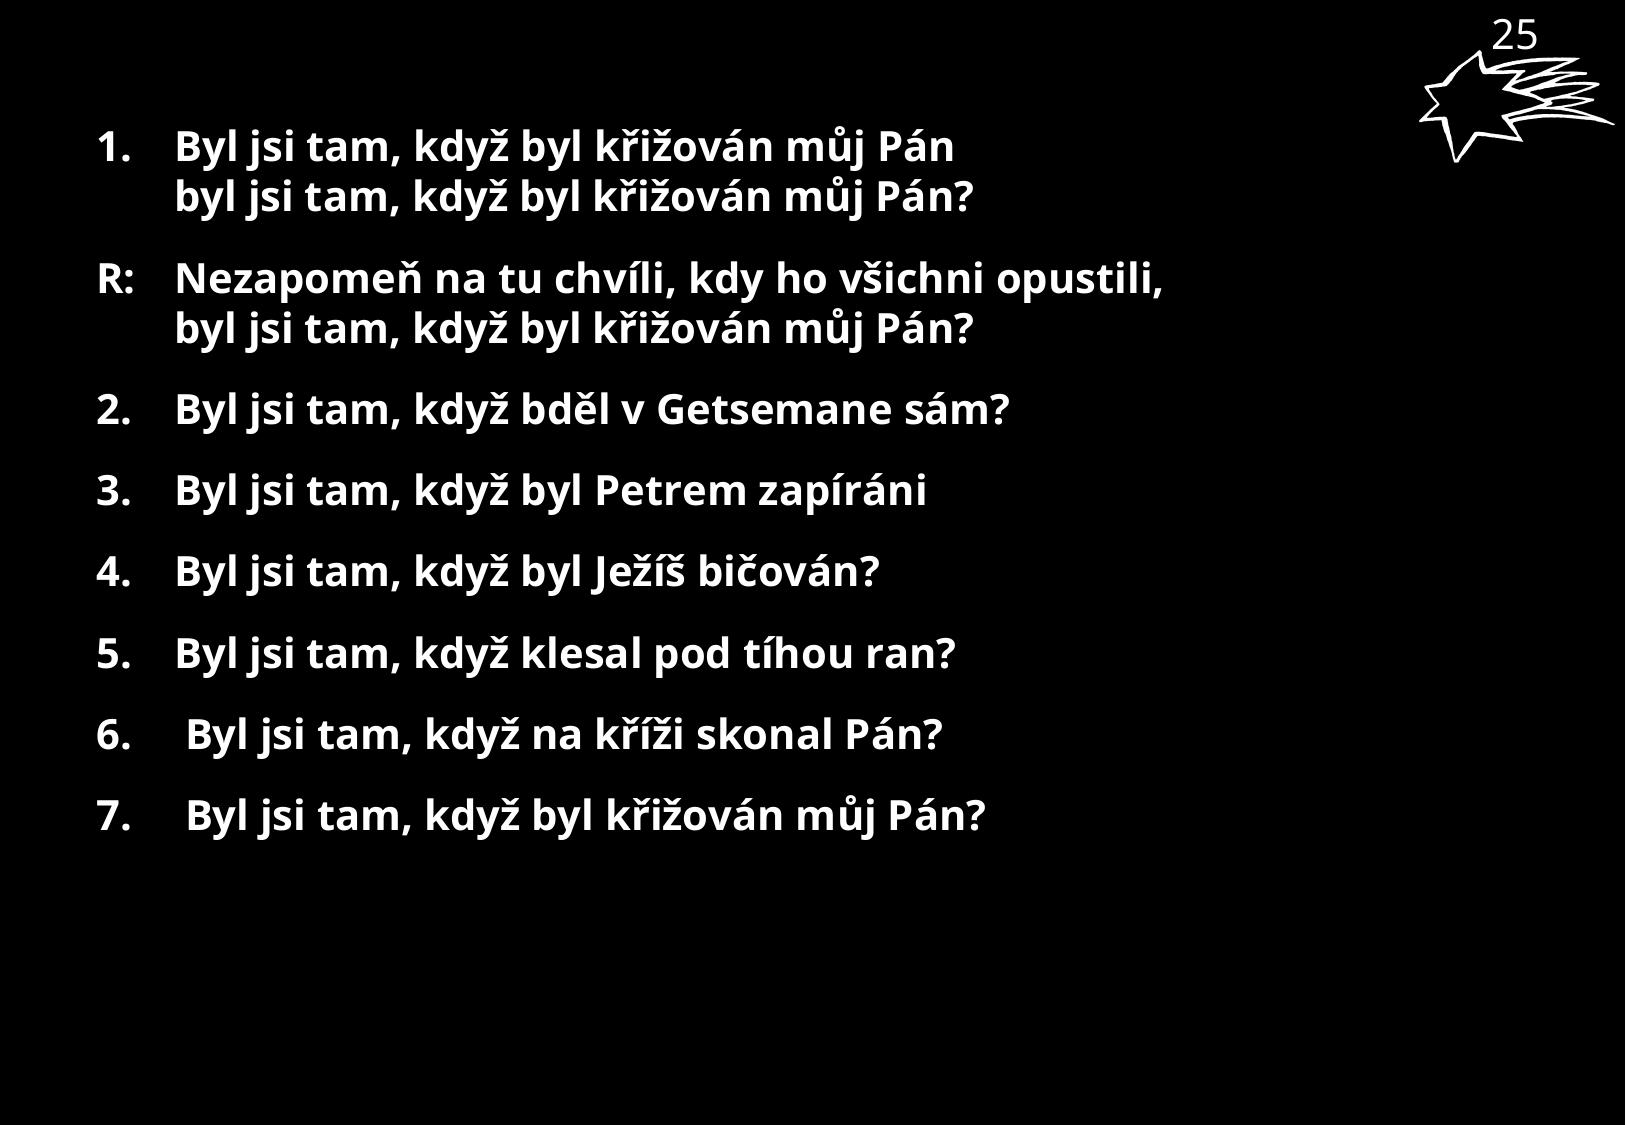

25
# Byl jsi tam, když byl křižován můj Pán byl jsi tam, když byl křižován můj Pán?
R: 	Nezapomeň na tu chvíli, kdy ho všichni opustili,
byl jsi tam, když byl křižován můj Pán?
Byl jsi tam, když bděl v Getsemane sám?
Byl jsi tam, když byl Petrem zapíráni
Byl jsi tam, když byl Ježíš bičován?
Byl jsi tam, když klesal pod tíhou ran?
 Byl jsi tam, když na kříži skonal Pán?
 Byl jsi tam, když byl křižován můj Pán?